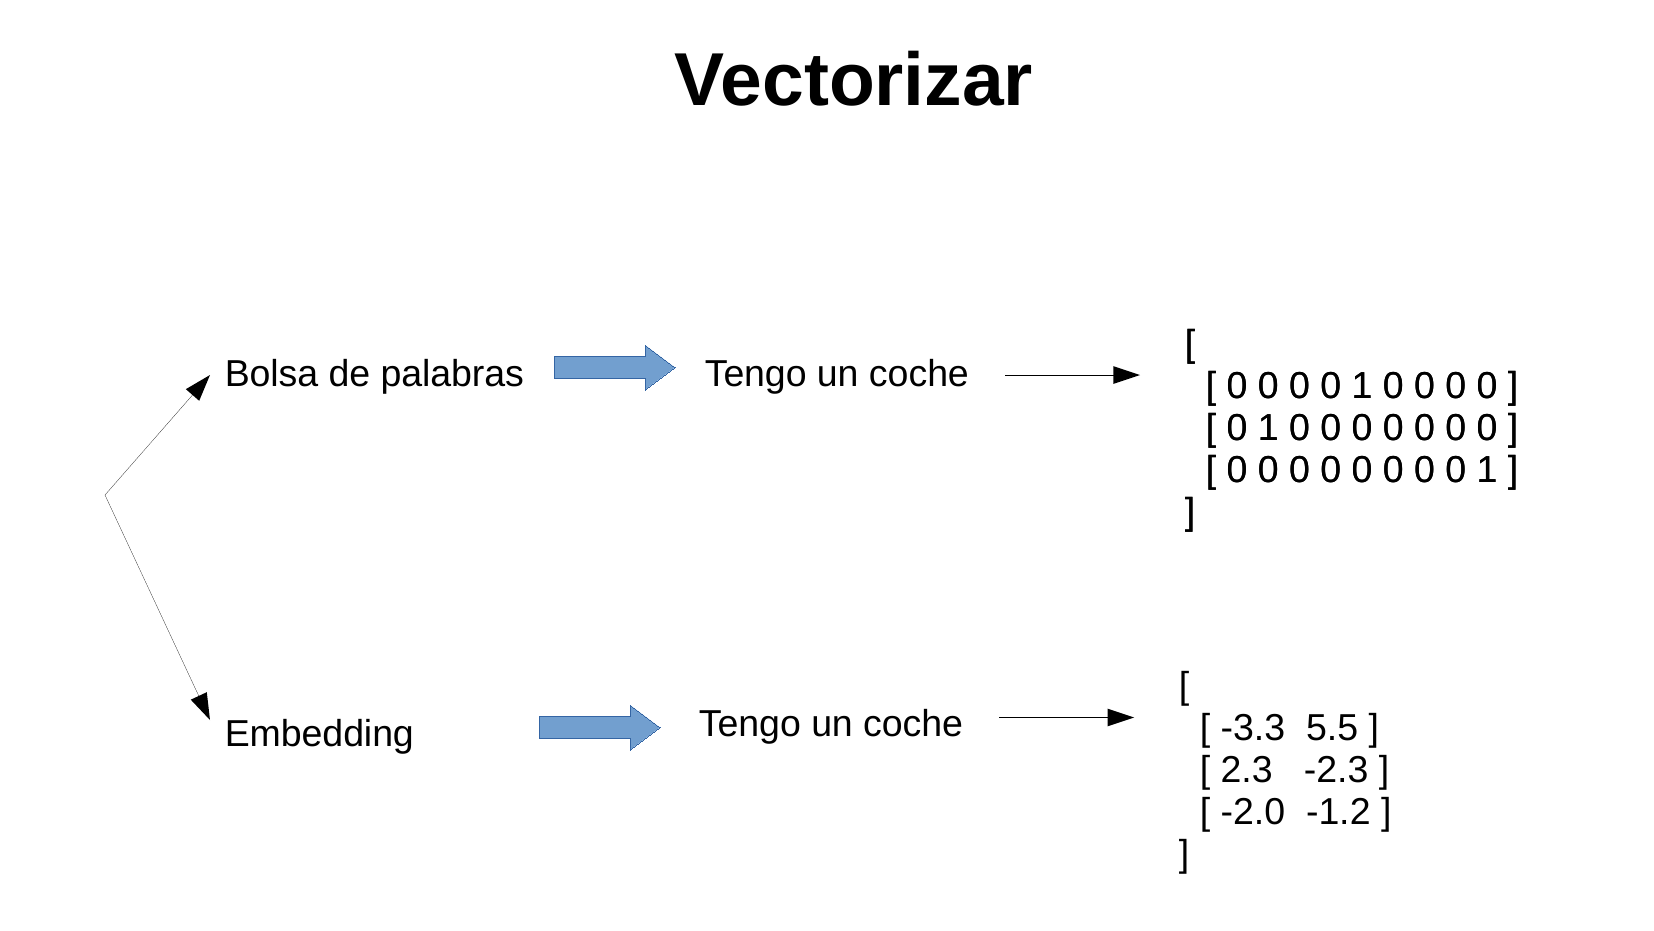

Vectorizar
[
 [ 0 0 0 0 1 0 0 0 0 ]
 [ 0 1 0 0 0 0 0 0 0 ]
 [ 0 0 0 0 0 0 0 0 1 ]
]
[
 [ 0 0 0 0 1 0 0 0 0 ]
 [ 0 1 0 0 0 0 0 0 0 ]
 [ 0 0 0 0 0 0 0 0 1 ]
]
Bolsa de palabras
Tengo un coche
[
 [ -3.3 5.5 ]
 [ 2.3 -2.3 ]
 [ -2.0 -1.2 ]
]
Tengo un coche
Embedding